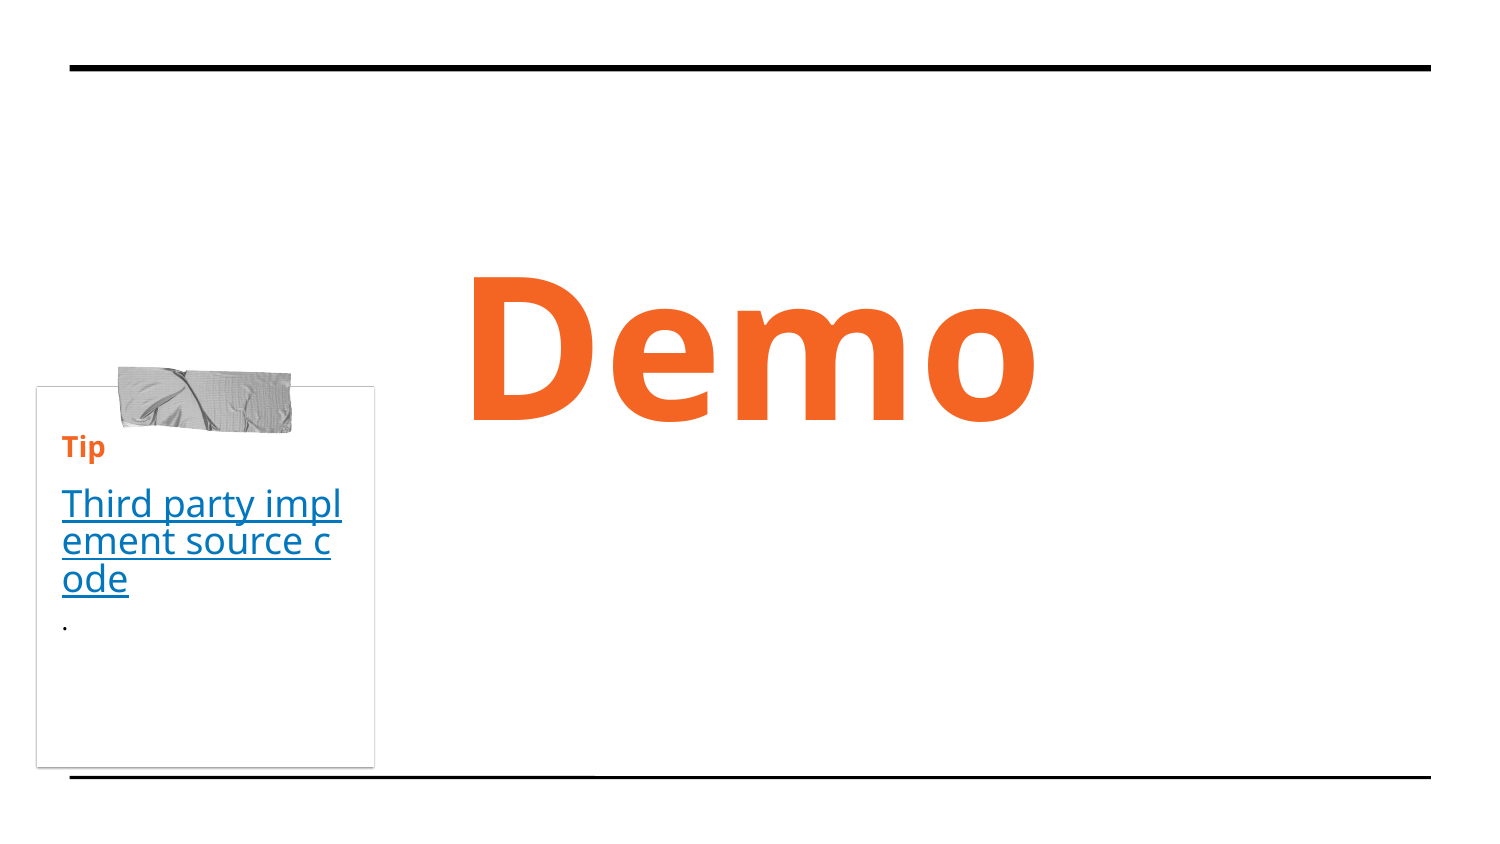

# Demo
Tip
Third party implement source code.